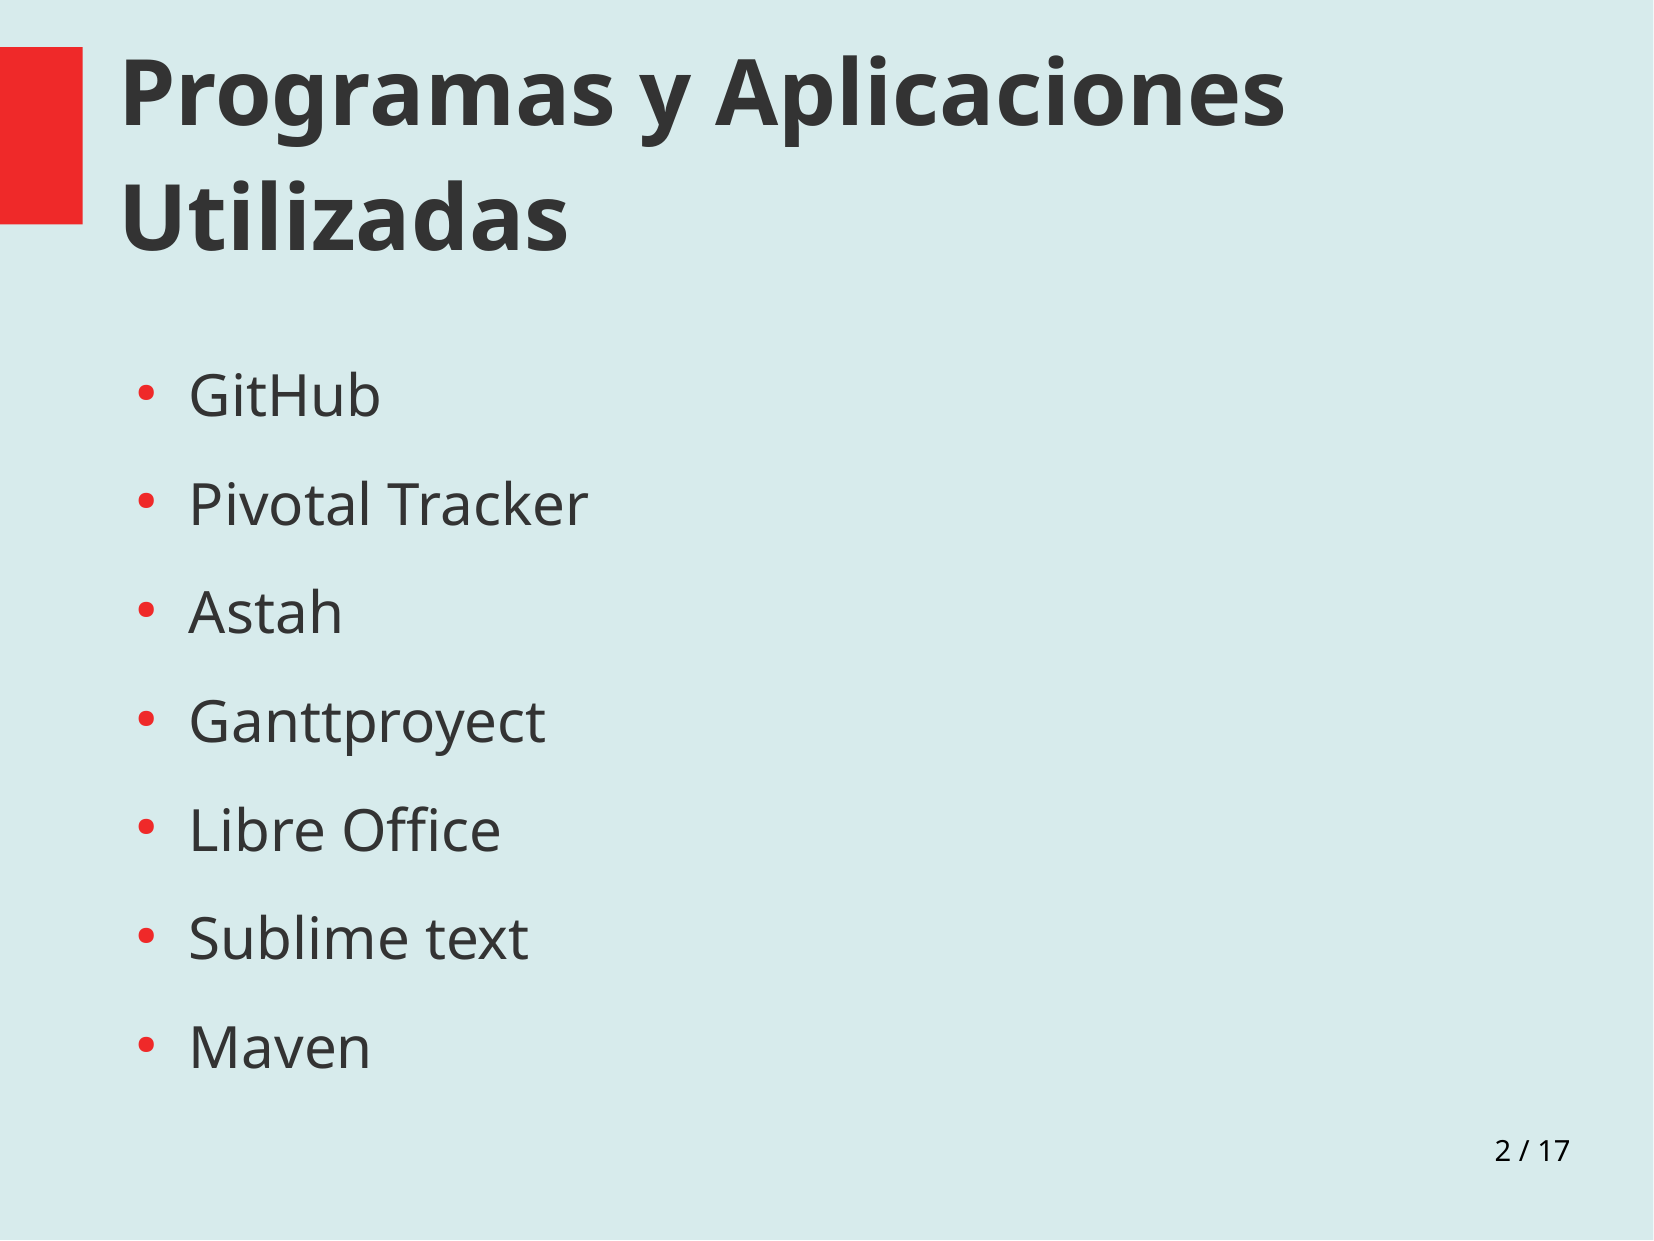

# Programas y Aplicaciones Utilizadas
GitHub
Pivotal Tracker
Astah
Ganttproyect
Libre Office
Sublime text
Maven
2